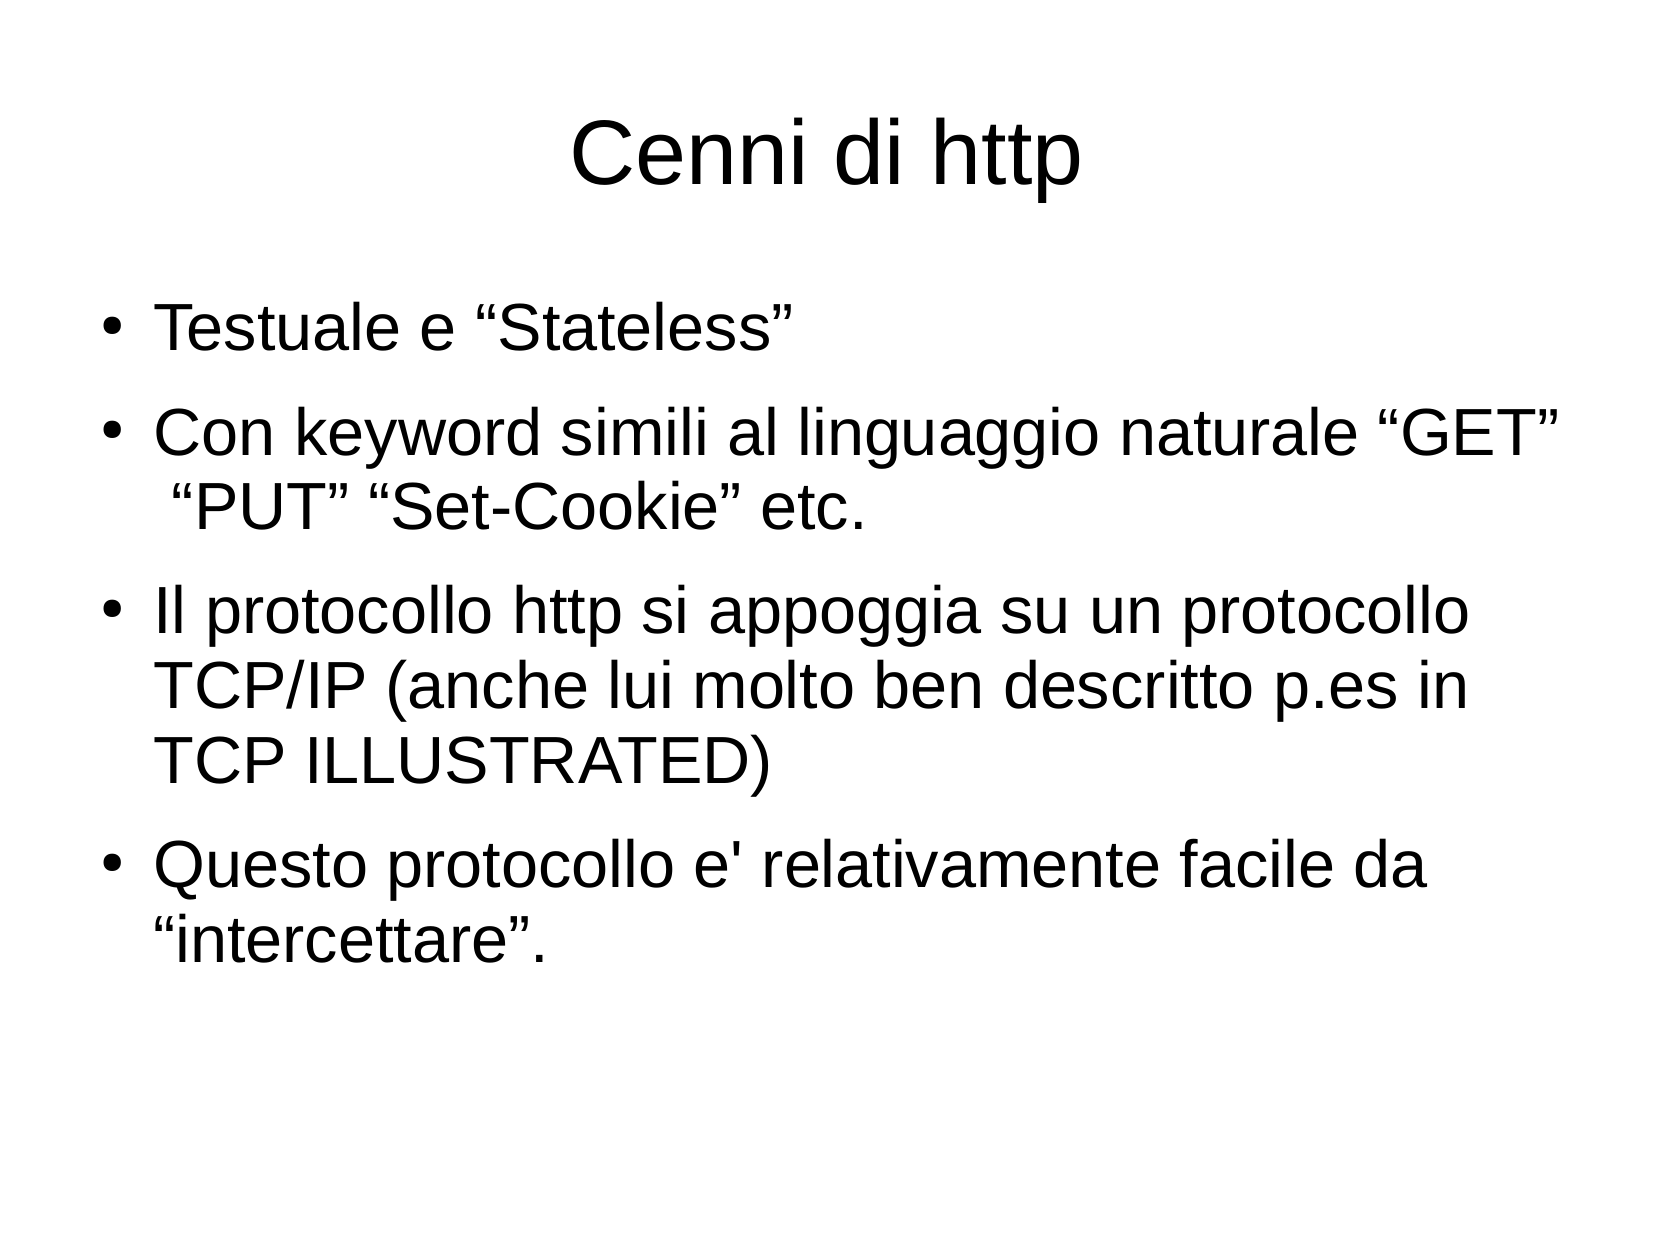

# Cenni di http
Testuale e “Stateless”
Con keyword simili al linguaggio naturale “GET” “PUT” “Set-Cookie” etc.
Il protocollo http si appoggia su un protocollo TCP/IP (anche lui molto ben descritto p.es in TCP ILLUSTRATED)
Questo protocollo e' relativamente facile da “intercettare”.